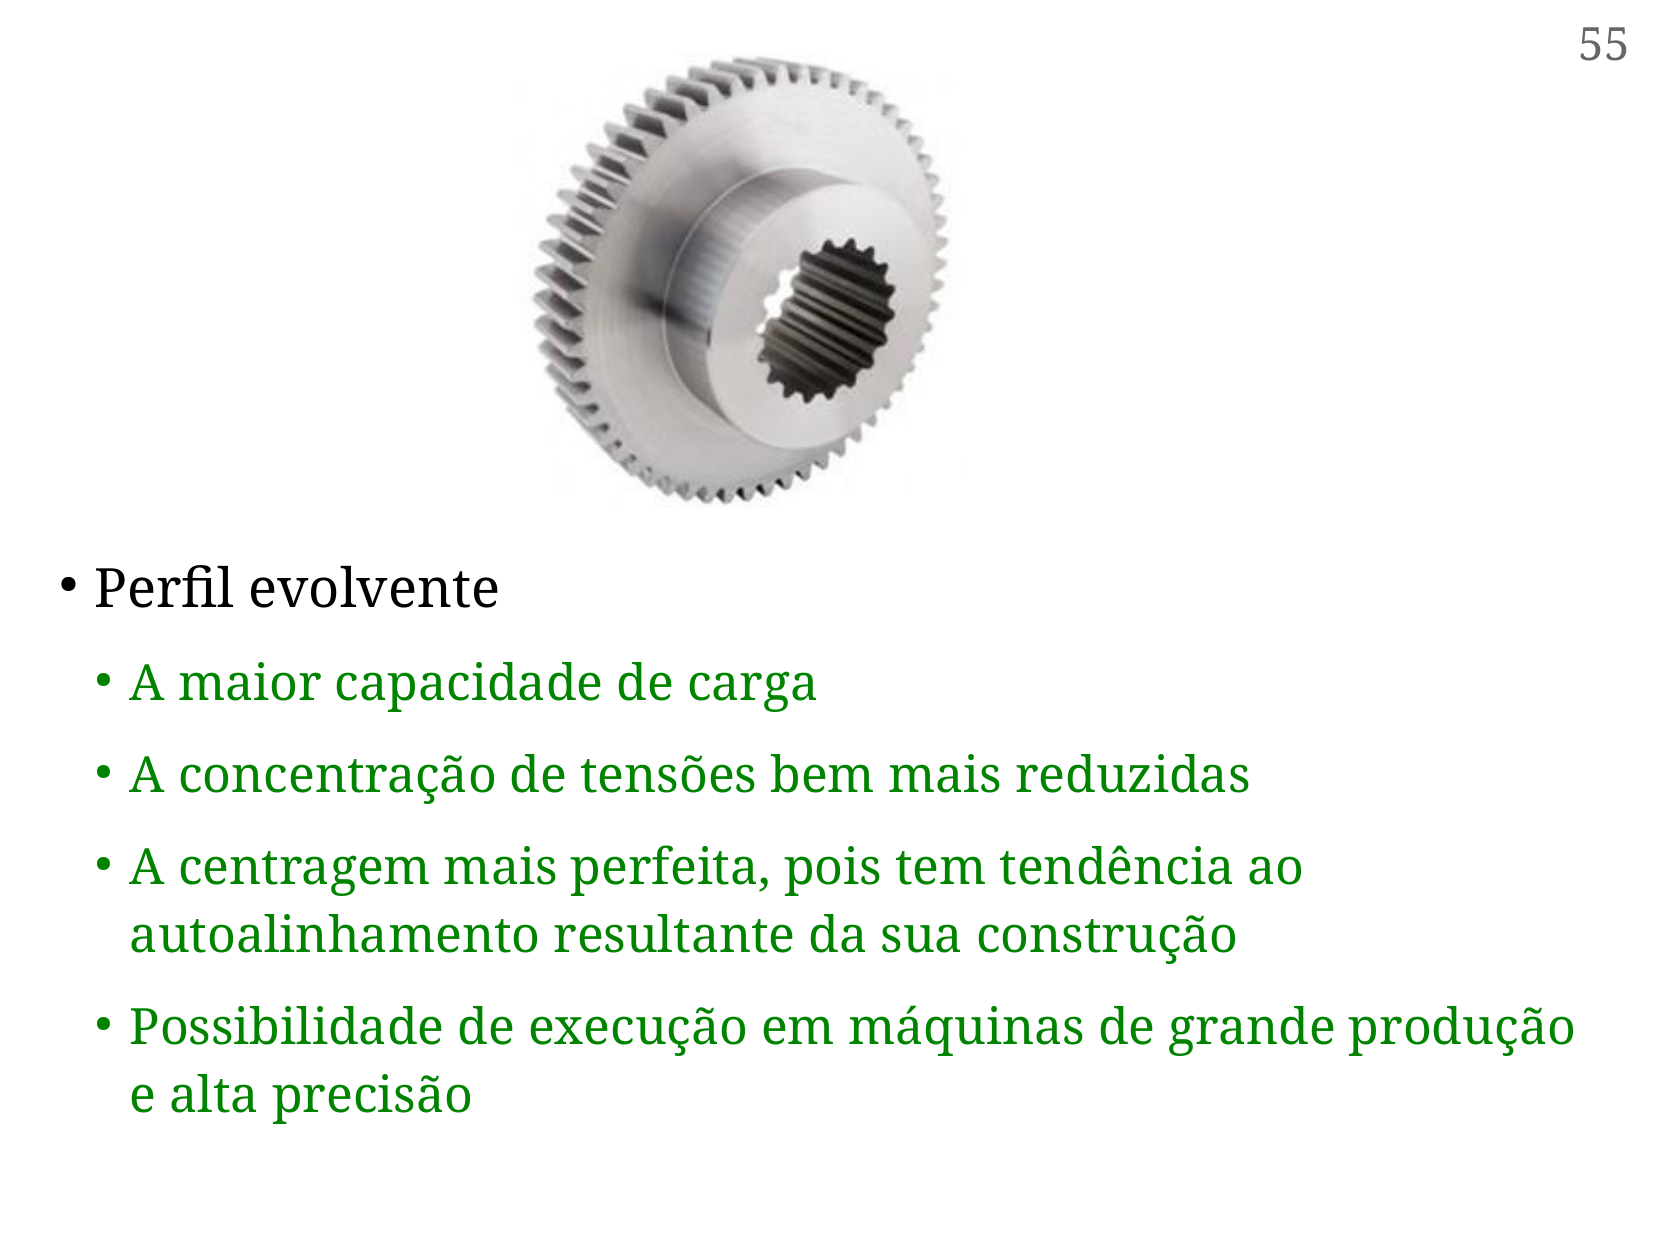

55
#
Perfil evolvente
A maior capacidade de carga
A concentração de tensões bem mais reduzidas
A centragem mais perfeita, pois tem tendência ao autoalinhamento resultante da sua construção
Possibilidade de execução em máquinas de grande produção e alta precisão